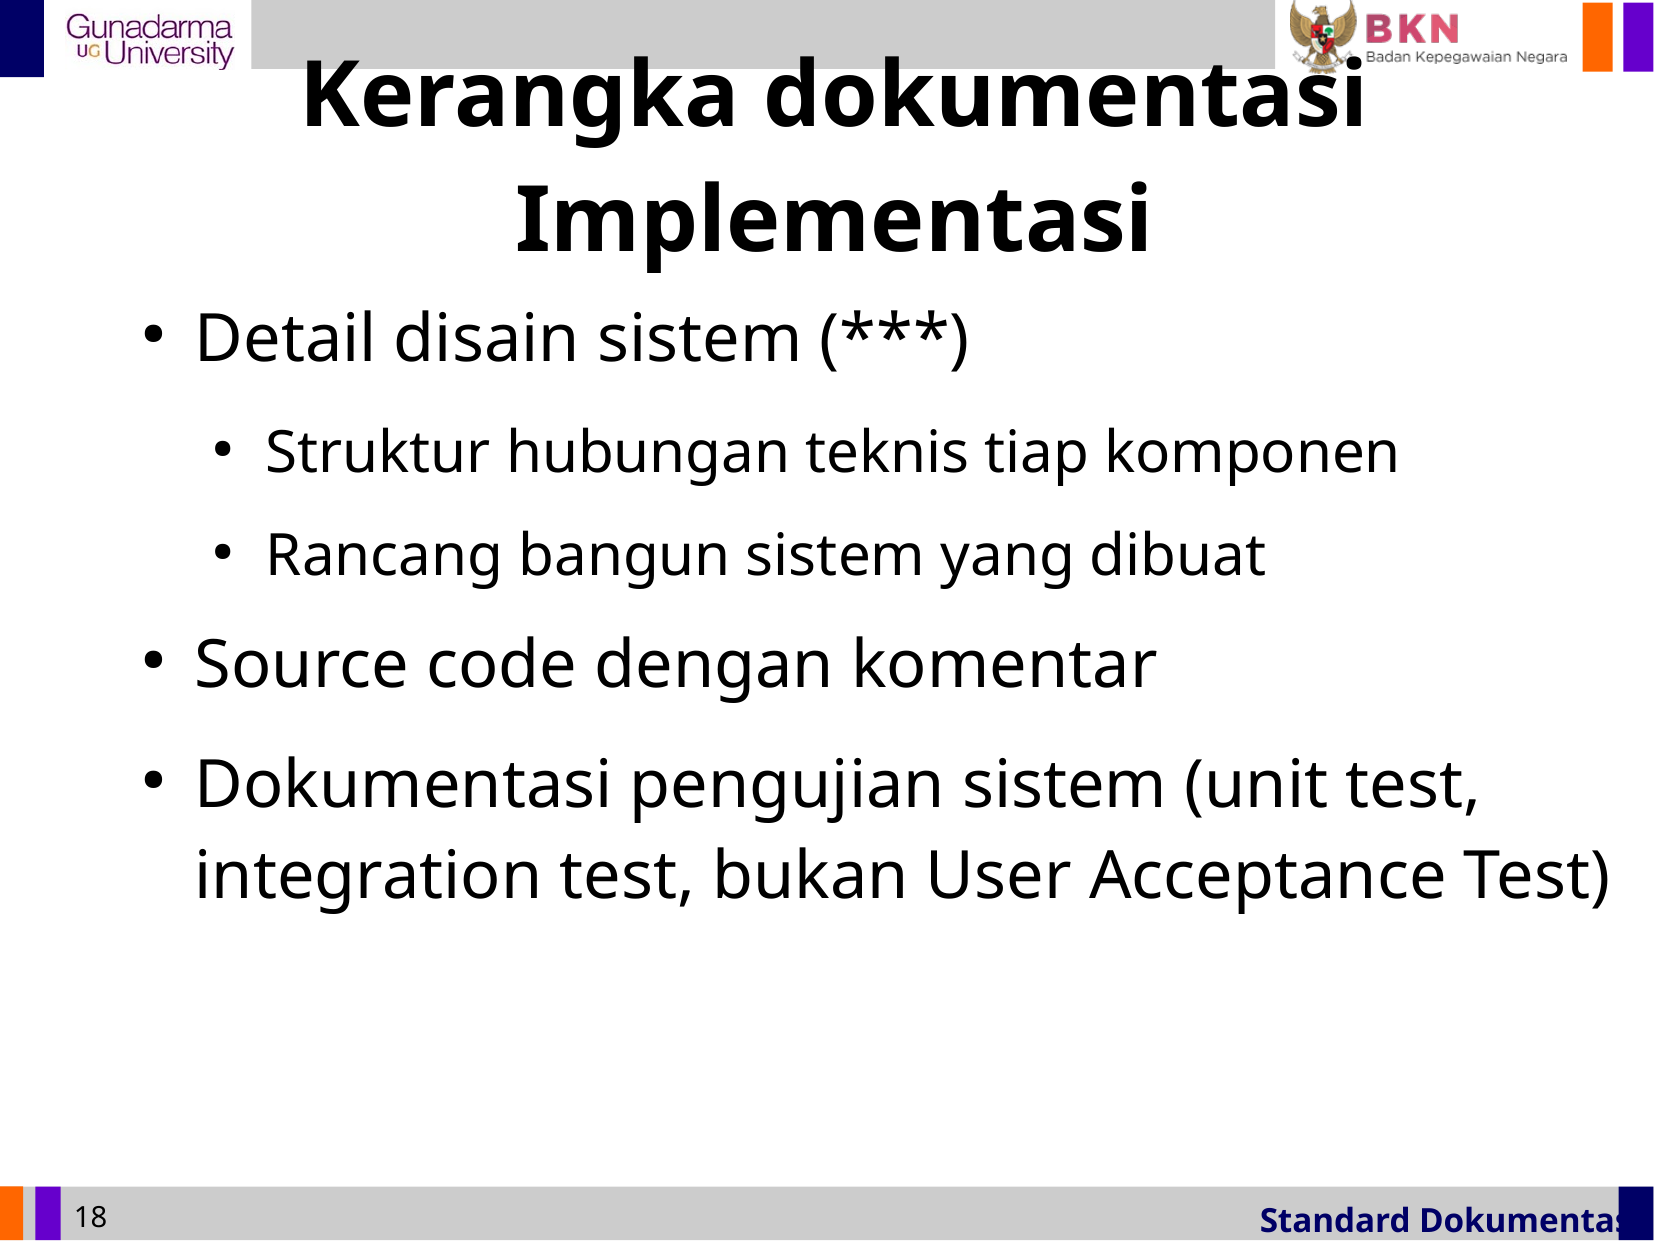

# Kerangka dokumentasi Implementasi
Detail disain sistem (***)
Struktur hubungan teknis tiap komponen
Rancang bangun sistem yang dibuat
Source code dengan komentar
Dokumentasi pengujian sistem (unit test, integration test, bukan User Acceptance Test)